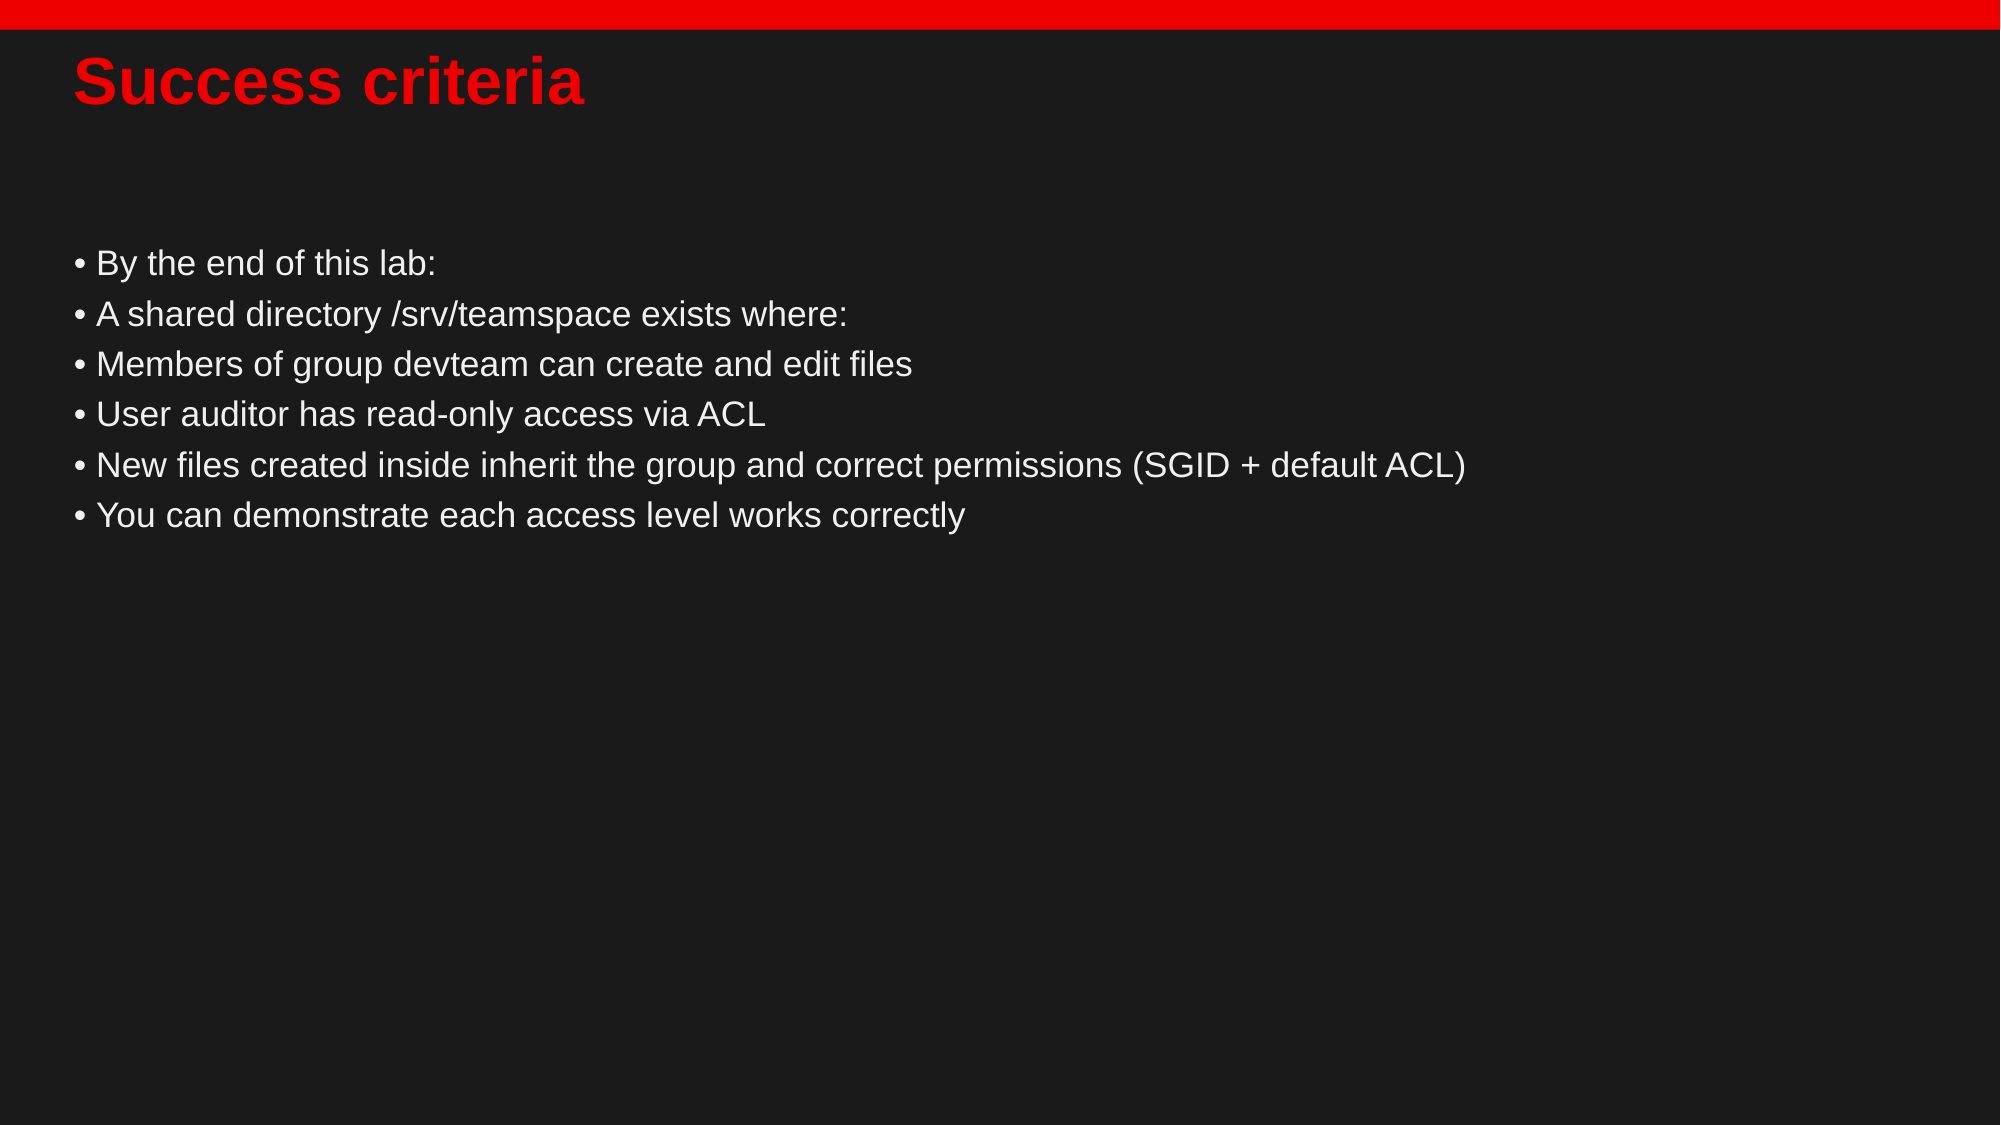

Success criteria
• By the end of this lab:
• A shared directory /srv/teamspace exists where:
• Members of group devteam can create and edit files
• User auditor has read-only access via ACL
• New files created inside inherit the group and correct permissions (SGID + default ACL)
• You can demonstrate each access level works correctly